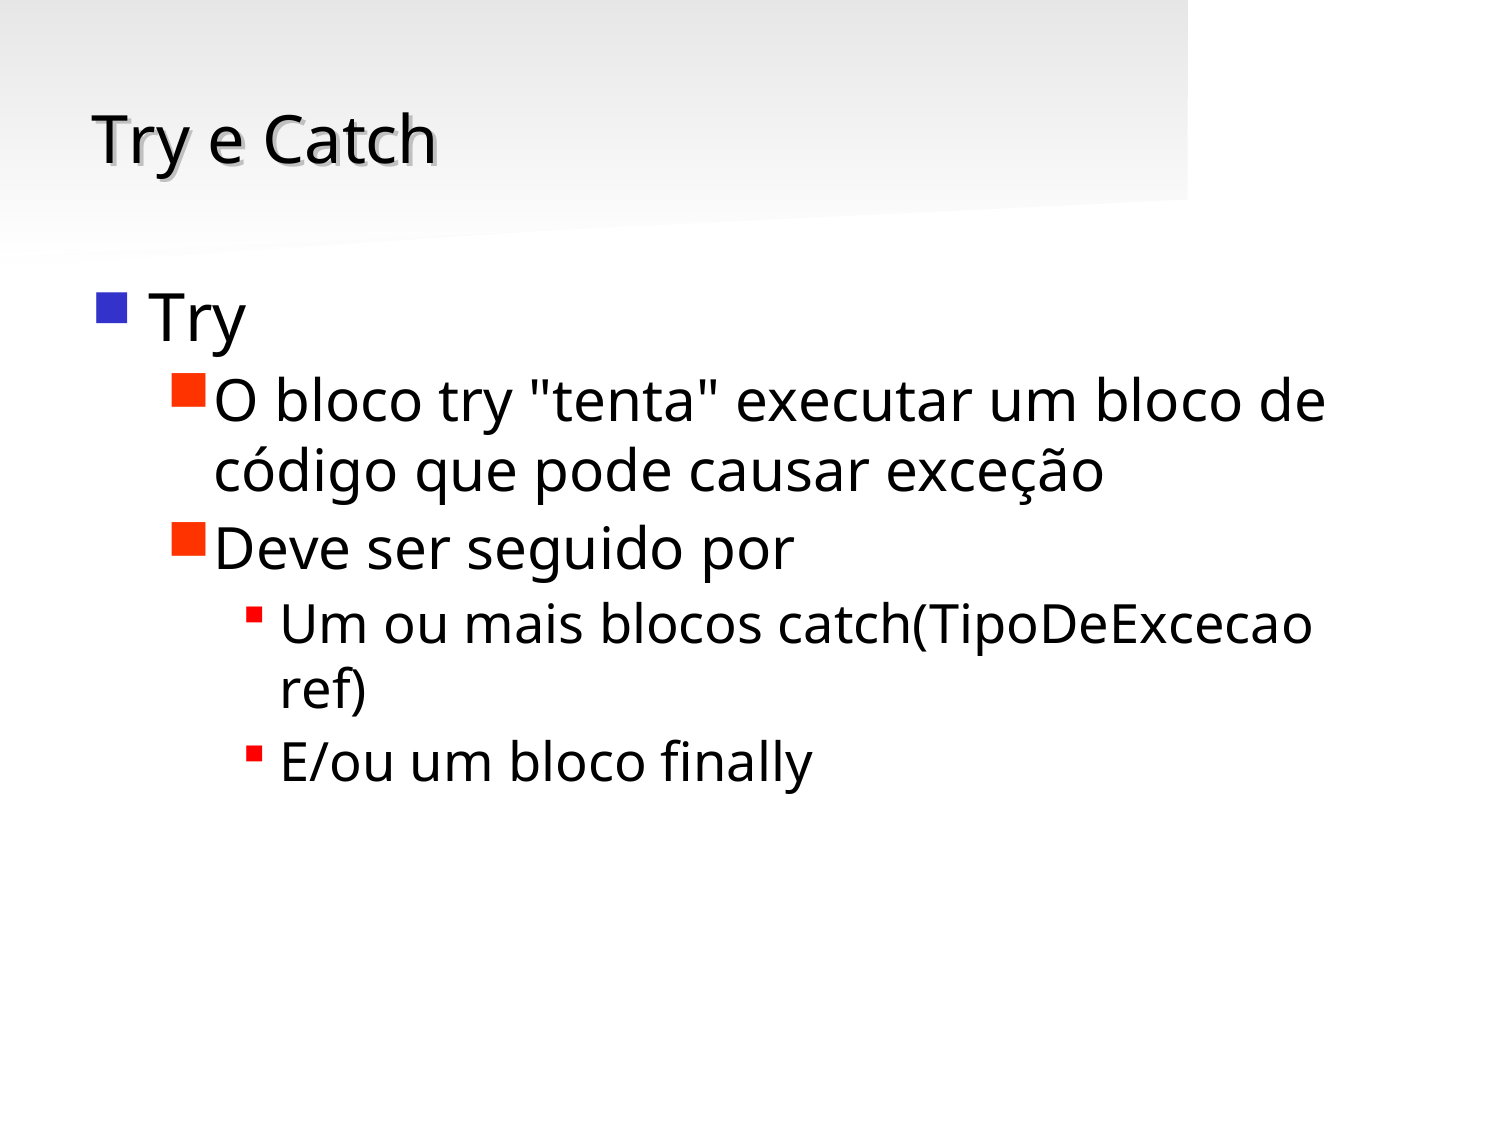

# Try e Catch
Try
O bloco try "tenta" executar um bloco de código que pode causar exceção
Deve ser seguido por
Um ou mais blocos catch(TipoDeExcecao ref)
E/ou um bloco finally